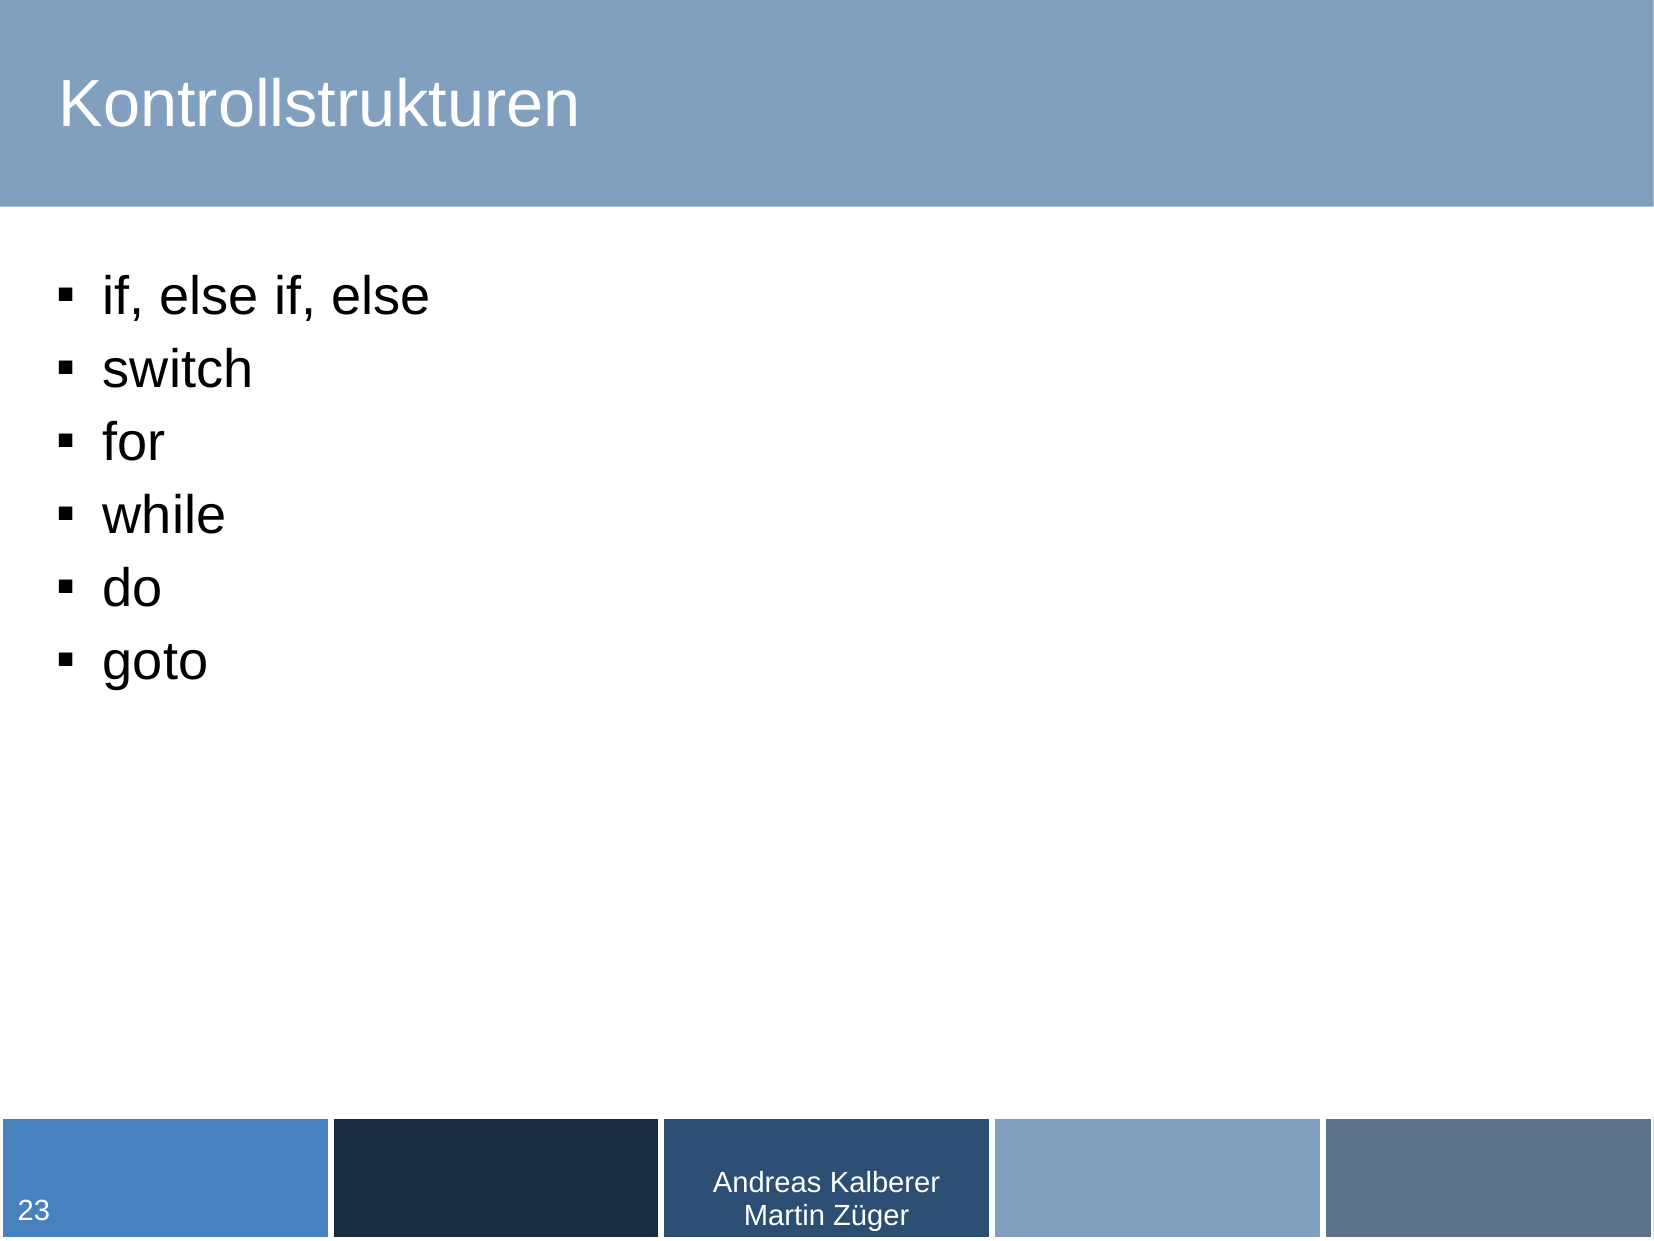

# Kontrollstrukturen
if, else if, else
switch
for
while
do
goto
LibreOffice Productivity Suite
23